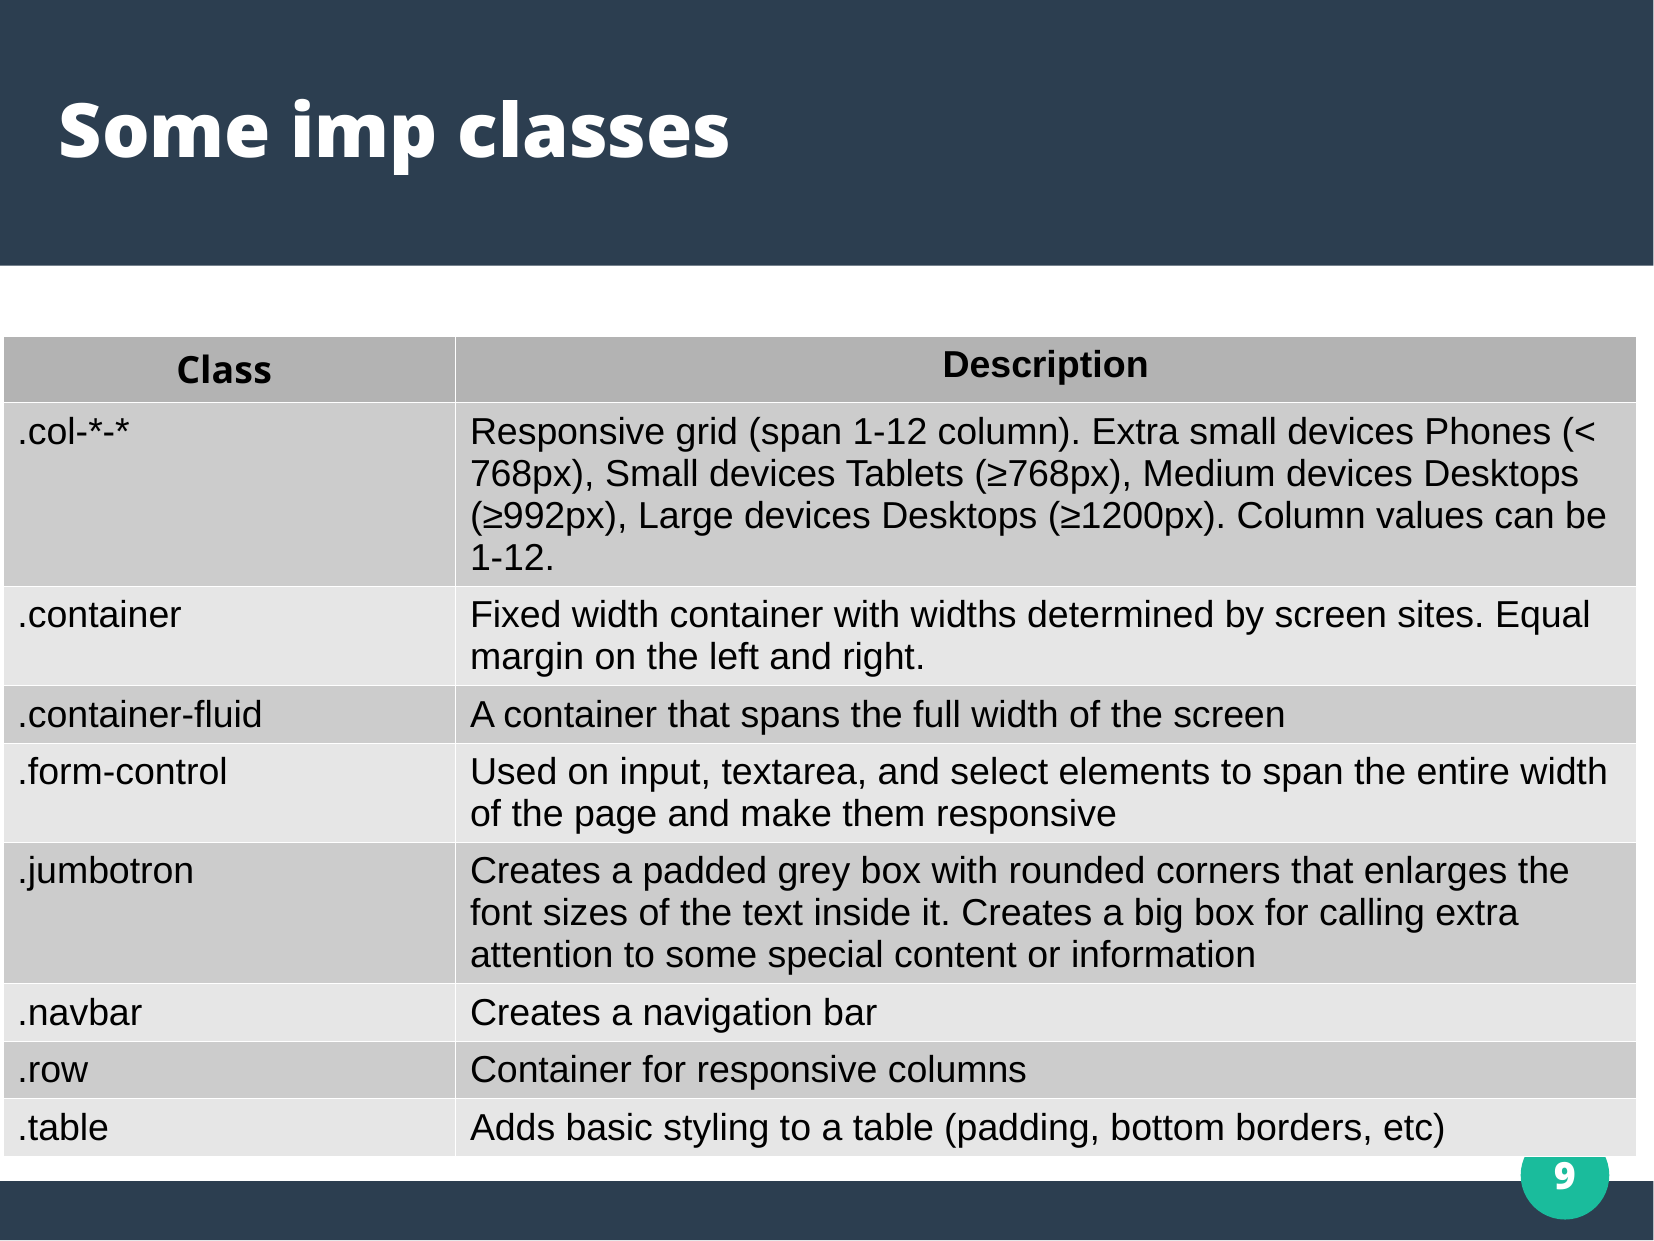

# Some imp classes
| Class | Description |
| --- | --- |
| .col-\*-\* | Responsive grid (span 1-12 column). Extra small devices Phones (< 768px), Small devices Tablets (≥768px), Medium devices Desktops (≥992px), Large devices Desktops (≥1200px). Column values can be 1-12. |
| .container | Fixed width container with widths determined by screen sites. Equal margin on the left and right. |
| .container-fluid | A container that spans the full width of the screen |
| .form-control | Used on input, textarea, and select elements to span the entire width of the page and make them responsive |
| .jumbotron | Creates a padded grey box with rounded corners that enlarges the font sizes of the text inside it. Creates a big box for calling extra attention to some special content or information |
| .navbar | Creates a navigation bar |
| .row | Container for responsive columns |
| .table | Adds basic styling to a table (padding, bottom borders, etc) |
9